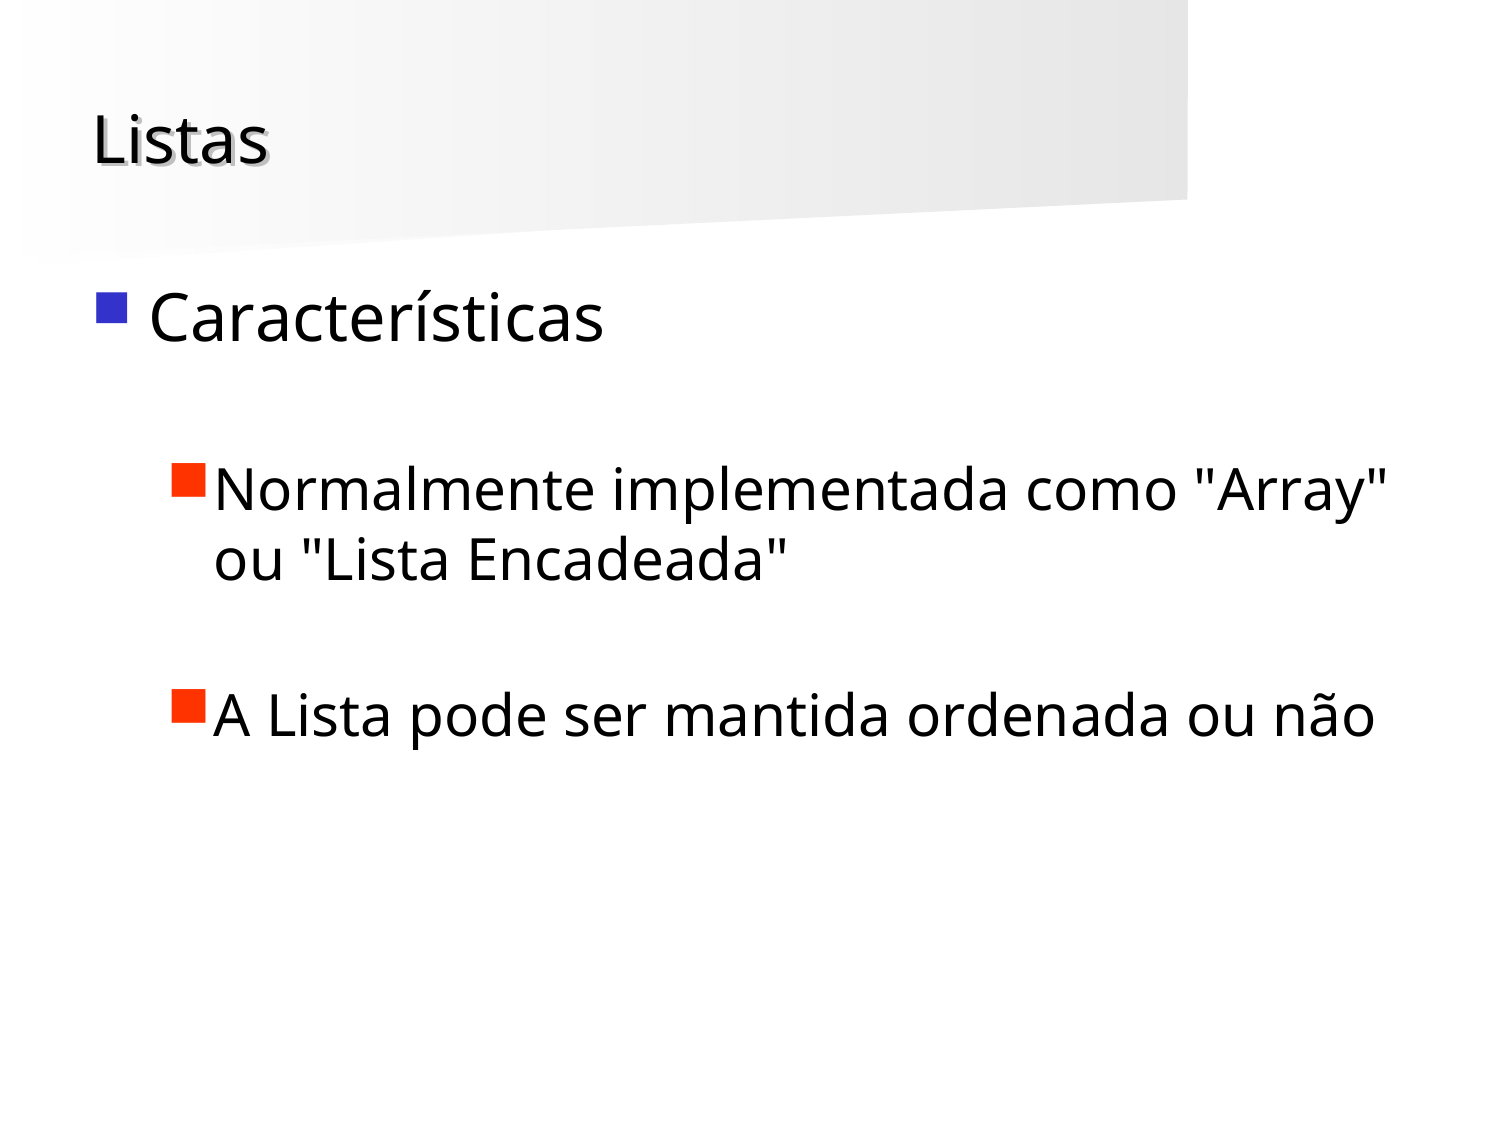

# Listas
Características
Normalmente implementada como "Array" ou "Lista Encadeada"
A Lista pode ser mantida ordenada ou não